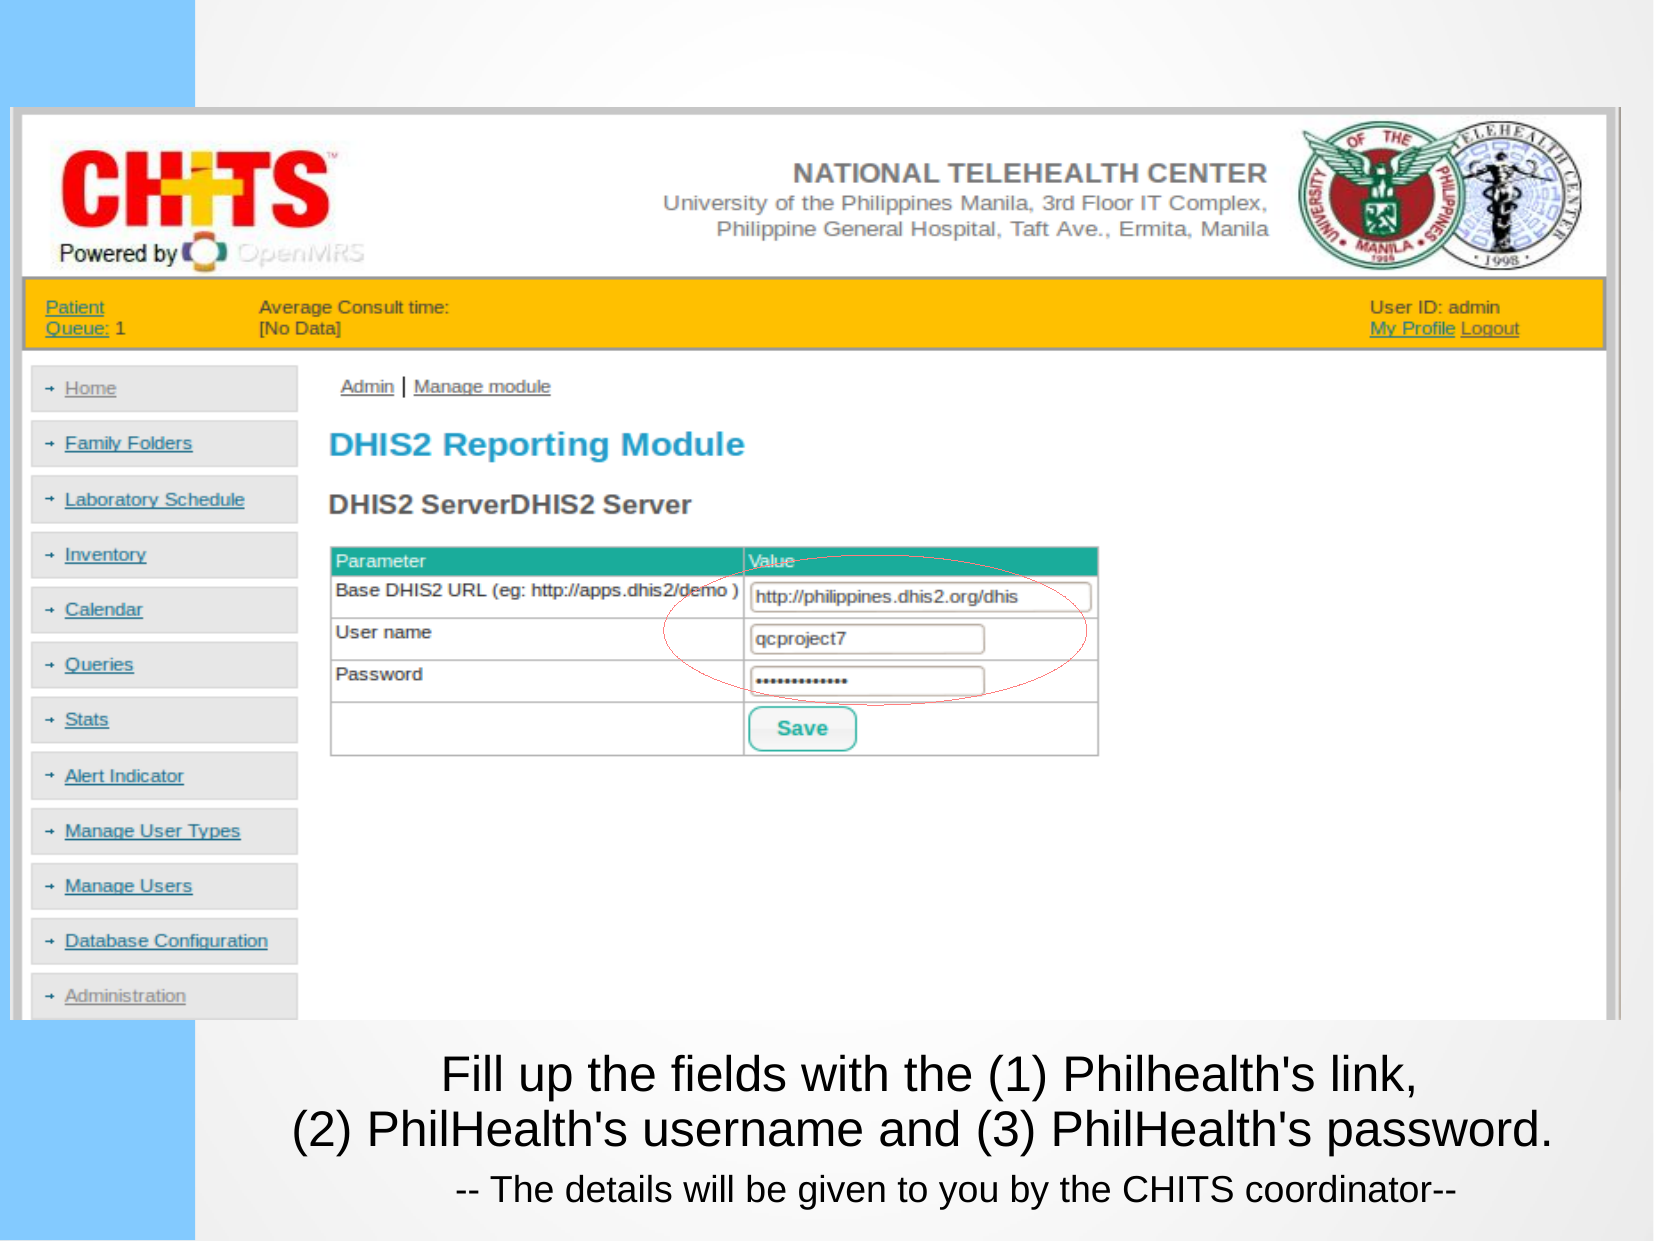

I.
A
C
C
E
S
S
# Fill up the fields with the (1) Philhealth's link,
(2) PhilHealth's username and (3) PhilHealth's password.
 -- The details will be given to you by the CHITS coordinator--